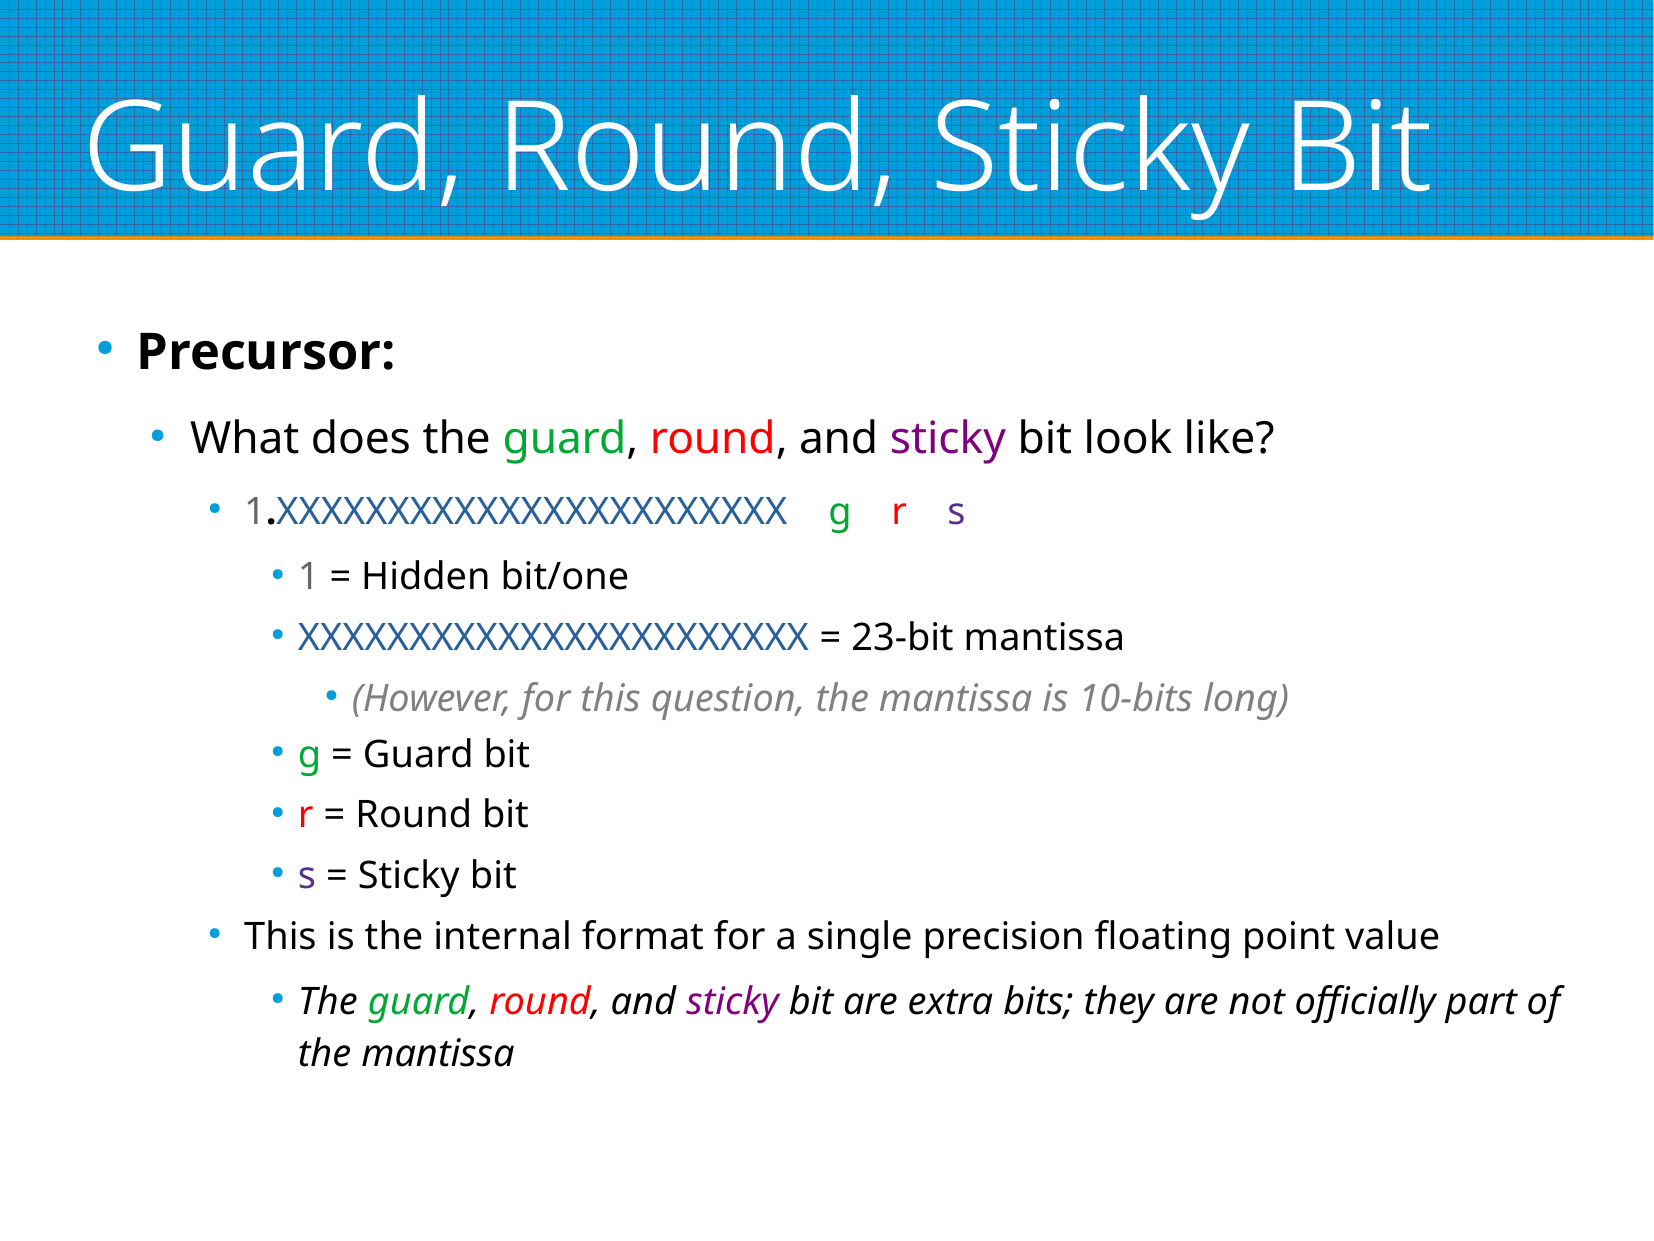

# Guard, Round, Sticky Bit
Precursor:
What does the guard, round, and sticky bit look like?
1.XXXXXXXXXXXXXXXXXXXXXXX g r s
1 = Hidden bit/one
XXXXXXXXXXXXXXXXXXXXXXX = 23-bit mantissa
(However, for this question, the mantissa is 10-bits long)
g = Guard bit
r = Round bit
s = Sticky bit
This is the internal format for a single precision floating point value
The guard, round, and sticky bit are extra bits; they are not officially part of the mantissa